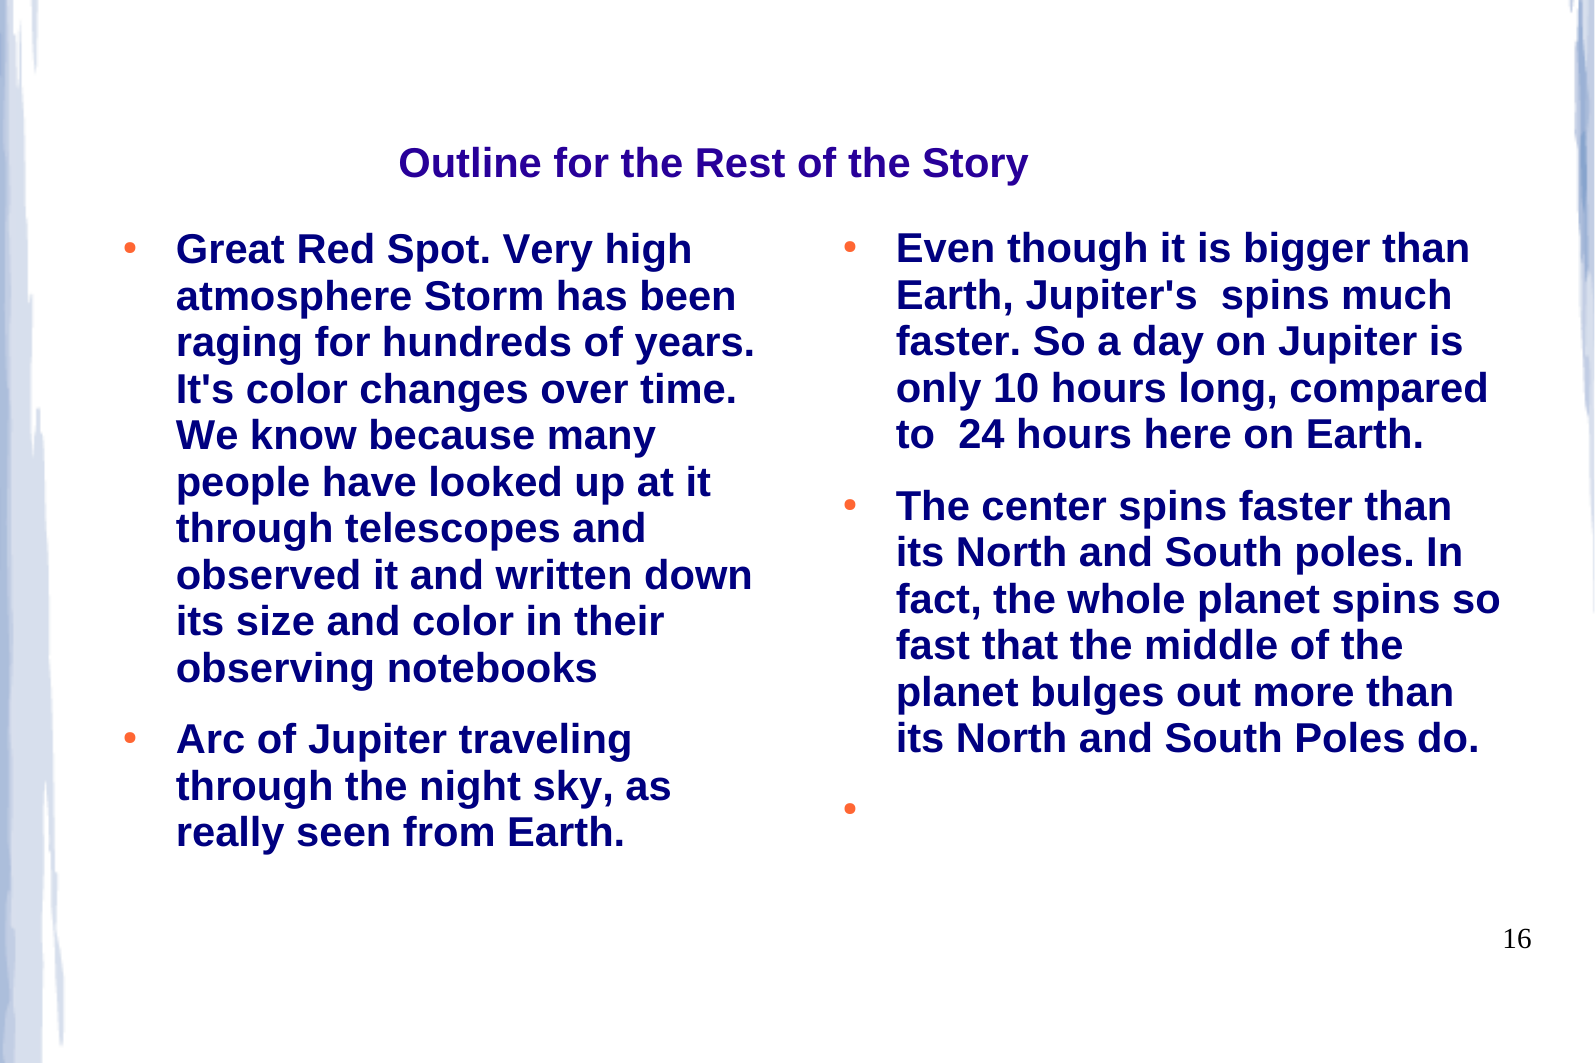

# Outline for the Rest of the Story
Even though it is bigger than Earth, Jupiter's spins much faster. So a day on Jupiter is only 10 hours long, compared to 24 hours here on Earth.
The center spins faster than its North and South poles. In fact, the whole planet spins so fast that the middle of the planet bulges out more than its North and South Poles do.
Great Red Spot. Very high atmosphere Storm has been raging for hundreds of years. It's color changes over time. We know because many people have looked up at it through telescopes and observed it and written down its size and color in their observing notebooks
Arc of Jupiter traveling through the night sky, as really seen from Earth.
16